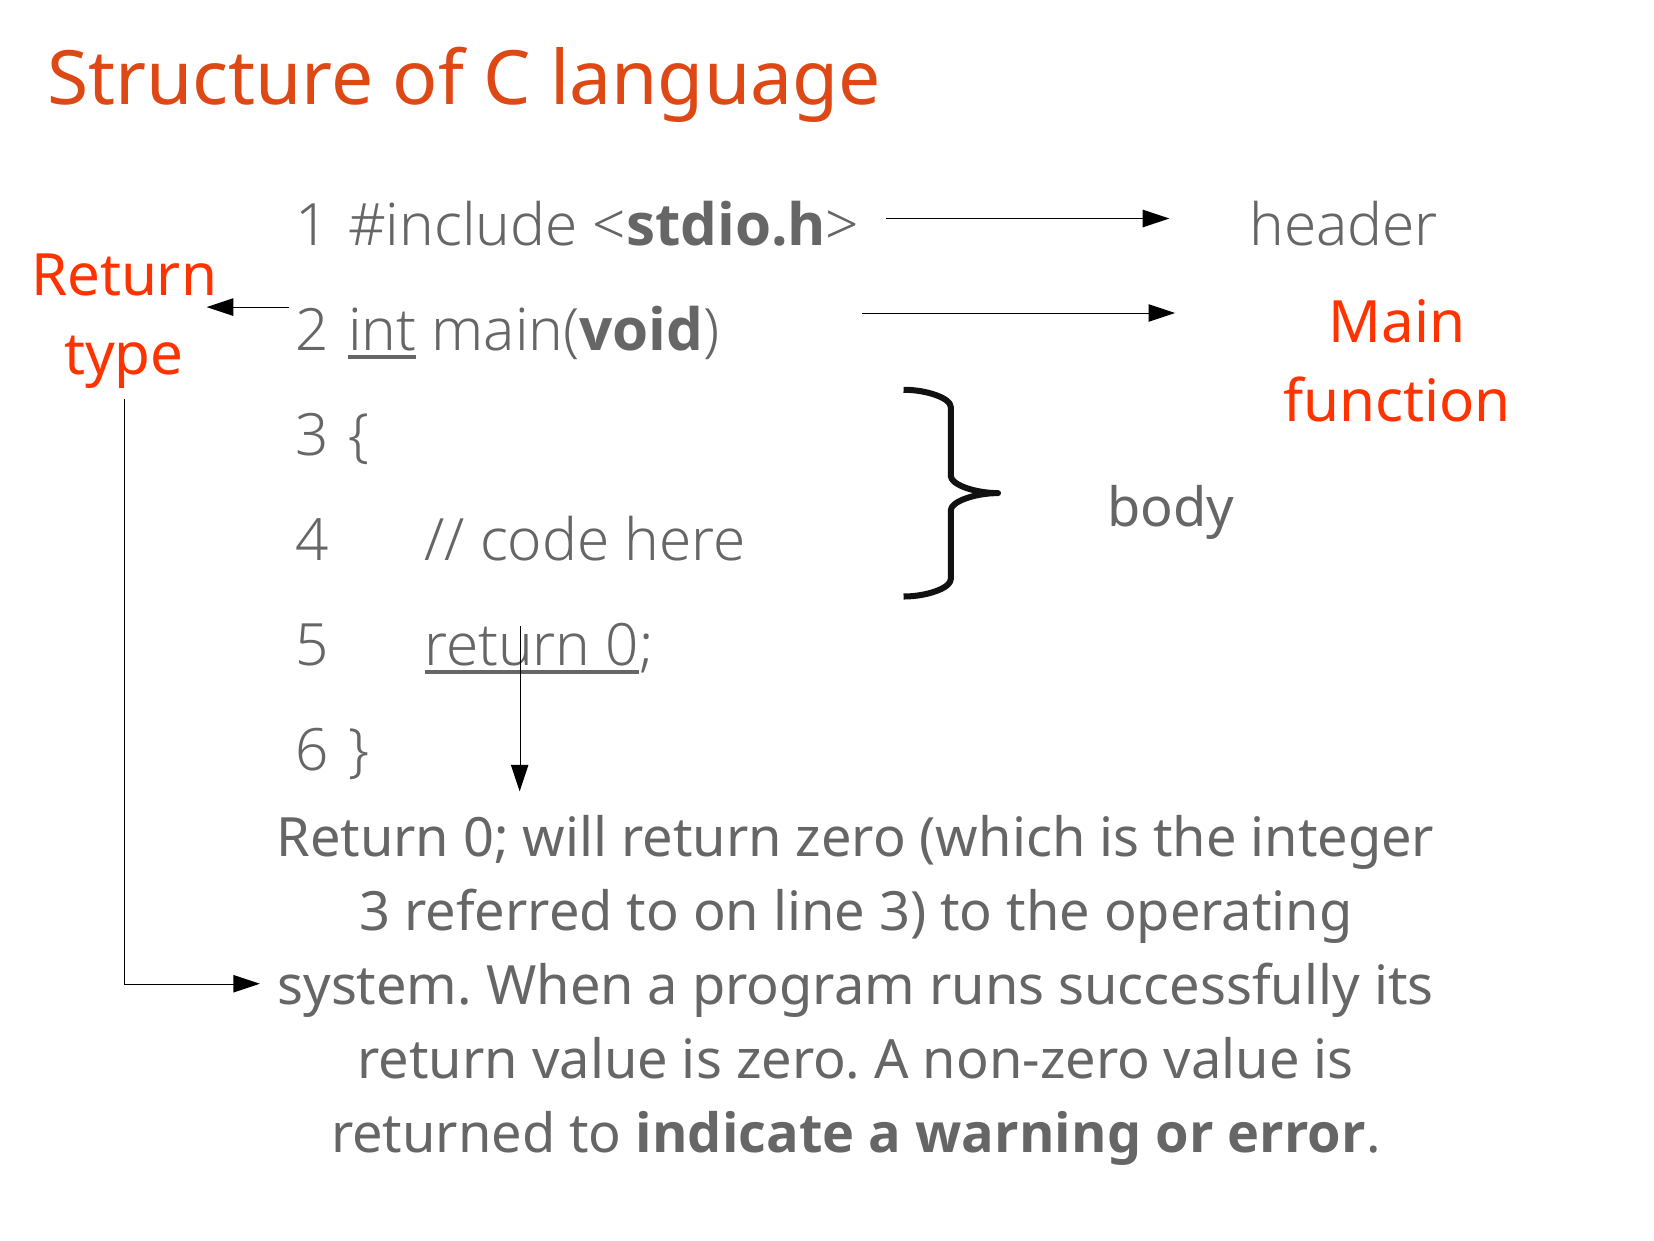

# Structure of C language
#include <stdio.h>						 header
int main(void)
{
 // code here
 return 0;
}
Return type
Main function
body
Return 0; will return zero (which is the integer 3 referred to on line 3) to the operating
system. When a program runs successfully its return value is zero. A non-zero value is returned to indicate a warning or error.